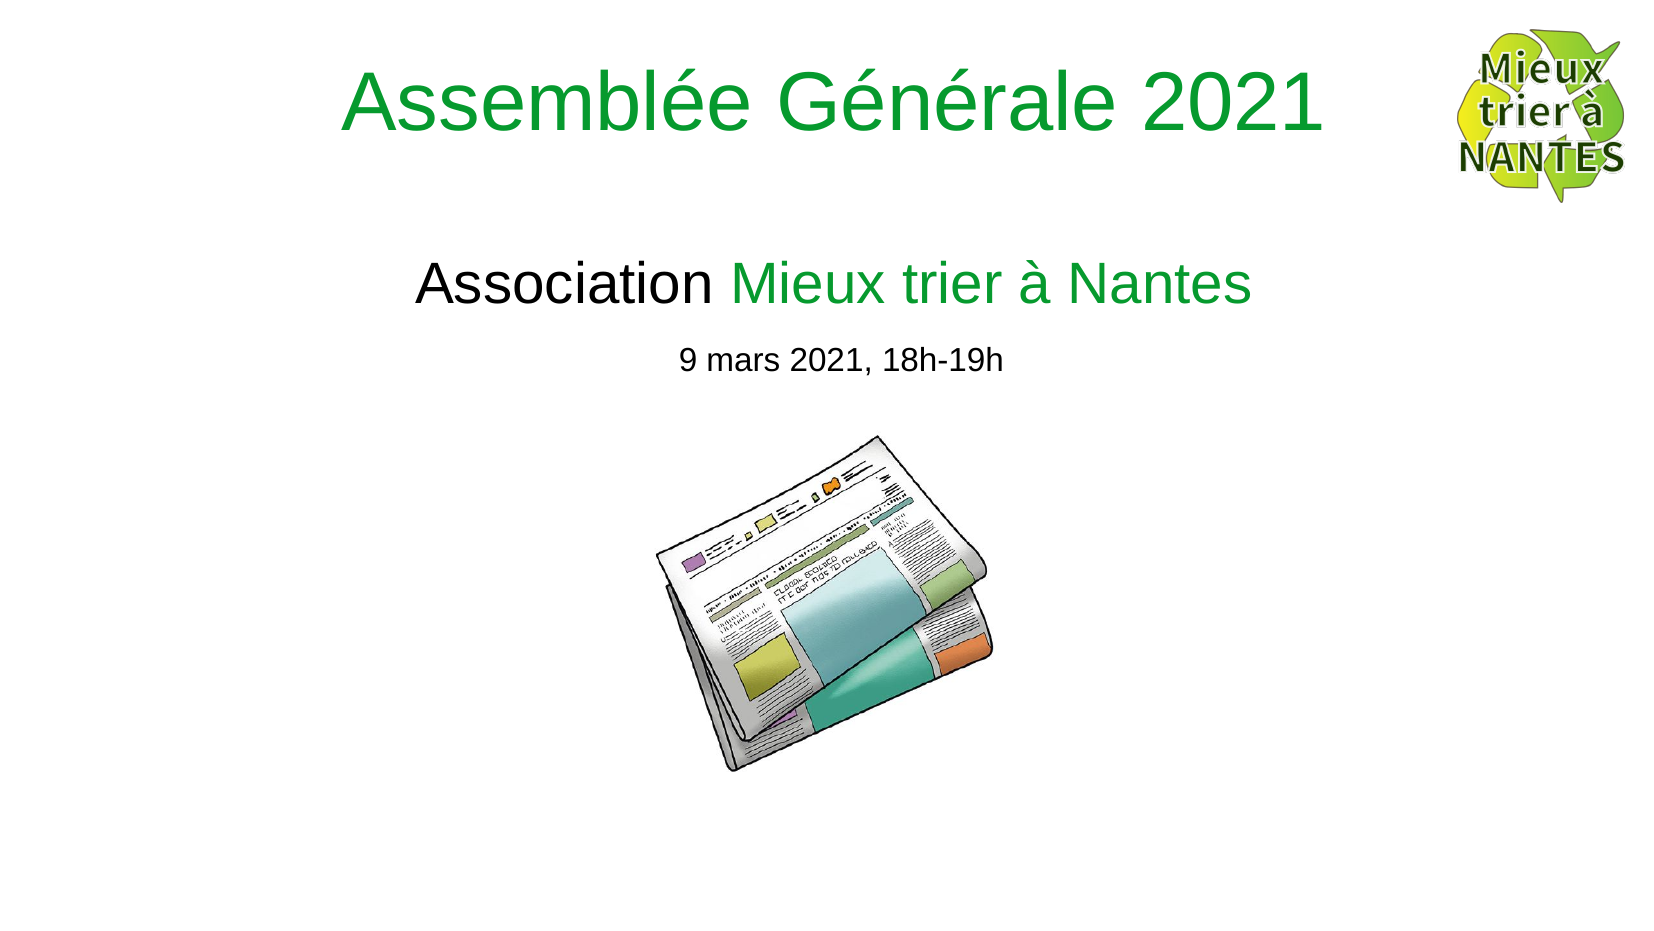

# Assemblée Générale 2021 Association Mieux trier à Nantes
9 mars 2021, 18h-19h